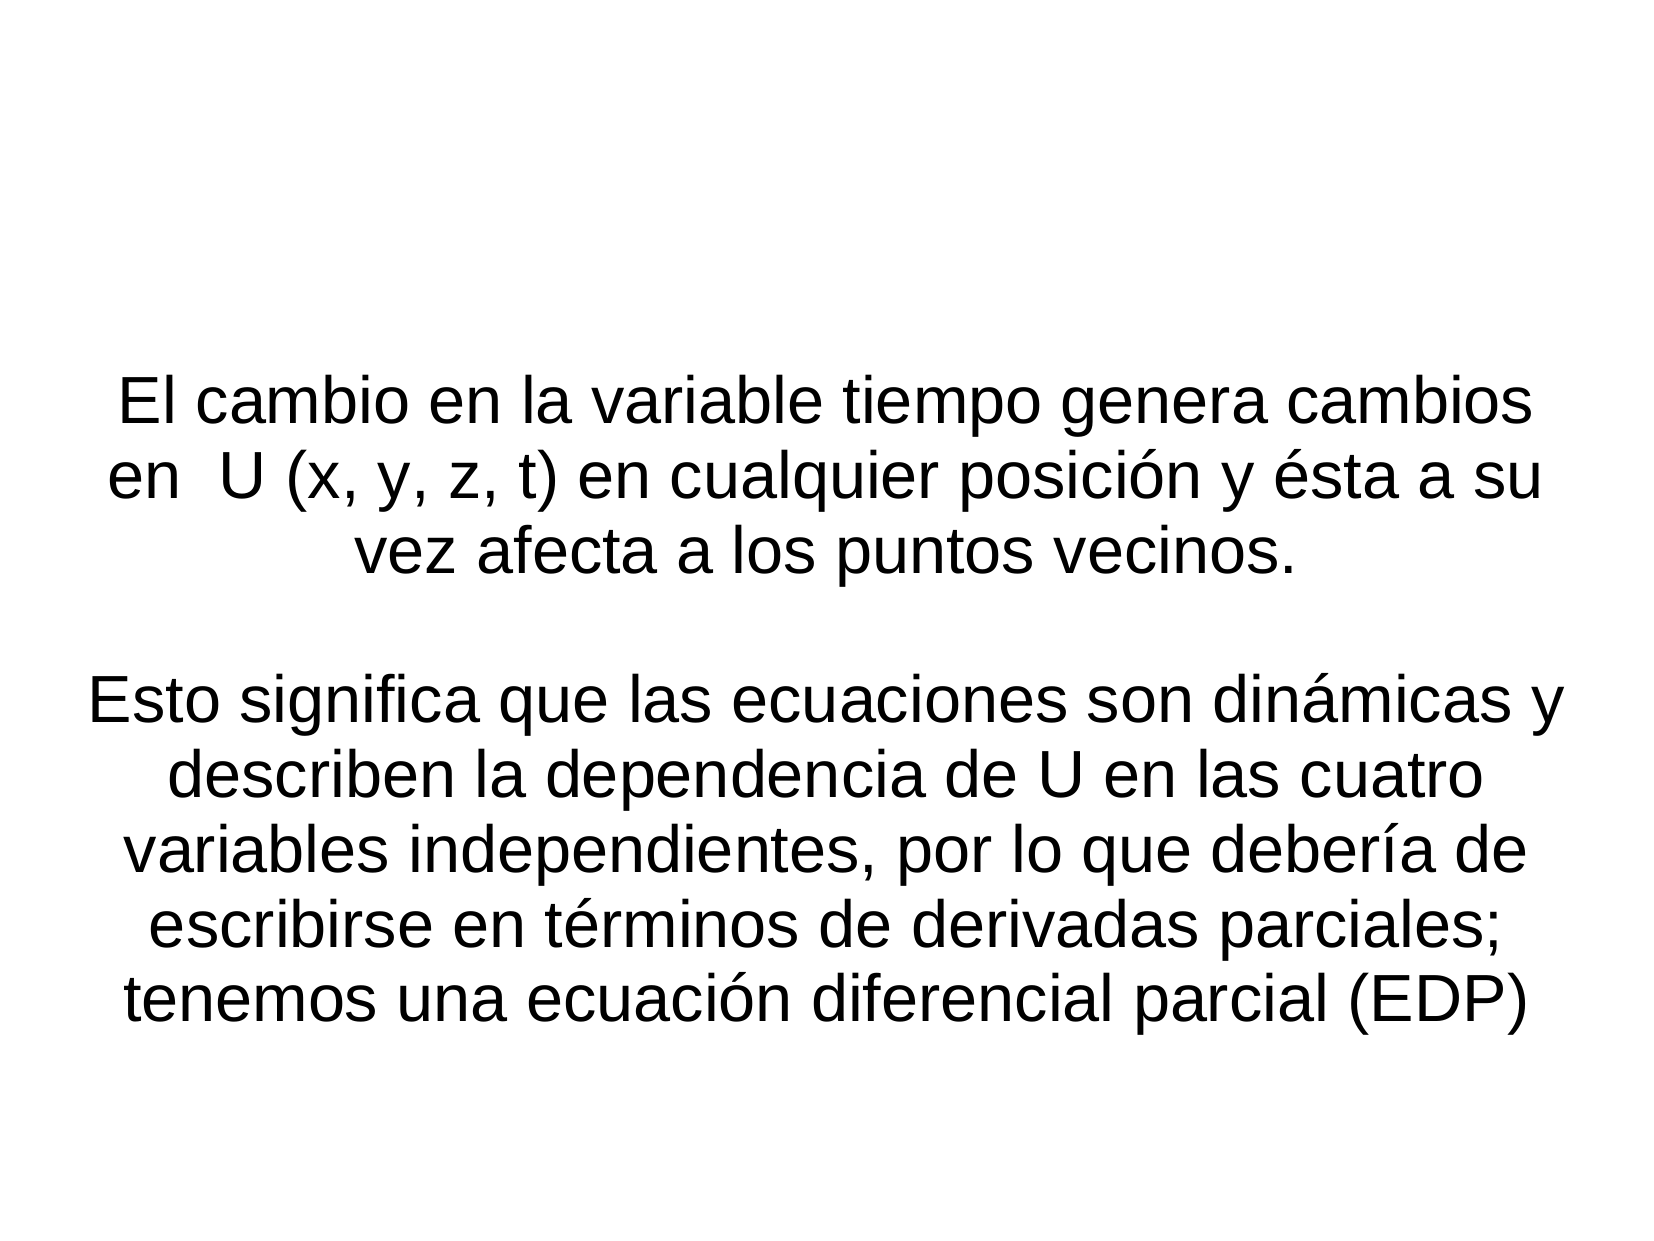

#
El cambio en la variable tiempo genera cambios en U (x, y, z, t) en cualquier posición y ésta a su vez afecta a los puntos vecinos.
Esto significa que las ecuaciones son dinámicas y describen la dependencia de U en las cuatro variables independientes, por lo que debería de escribirse en términos de derivadas parciales; tenemos una ecuación diferencial parcial (EDP)